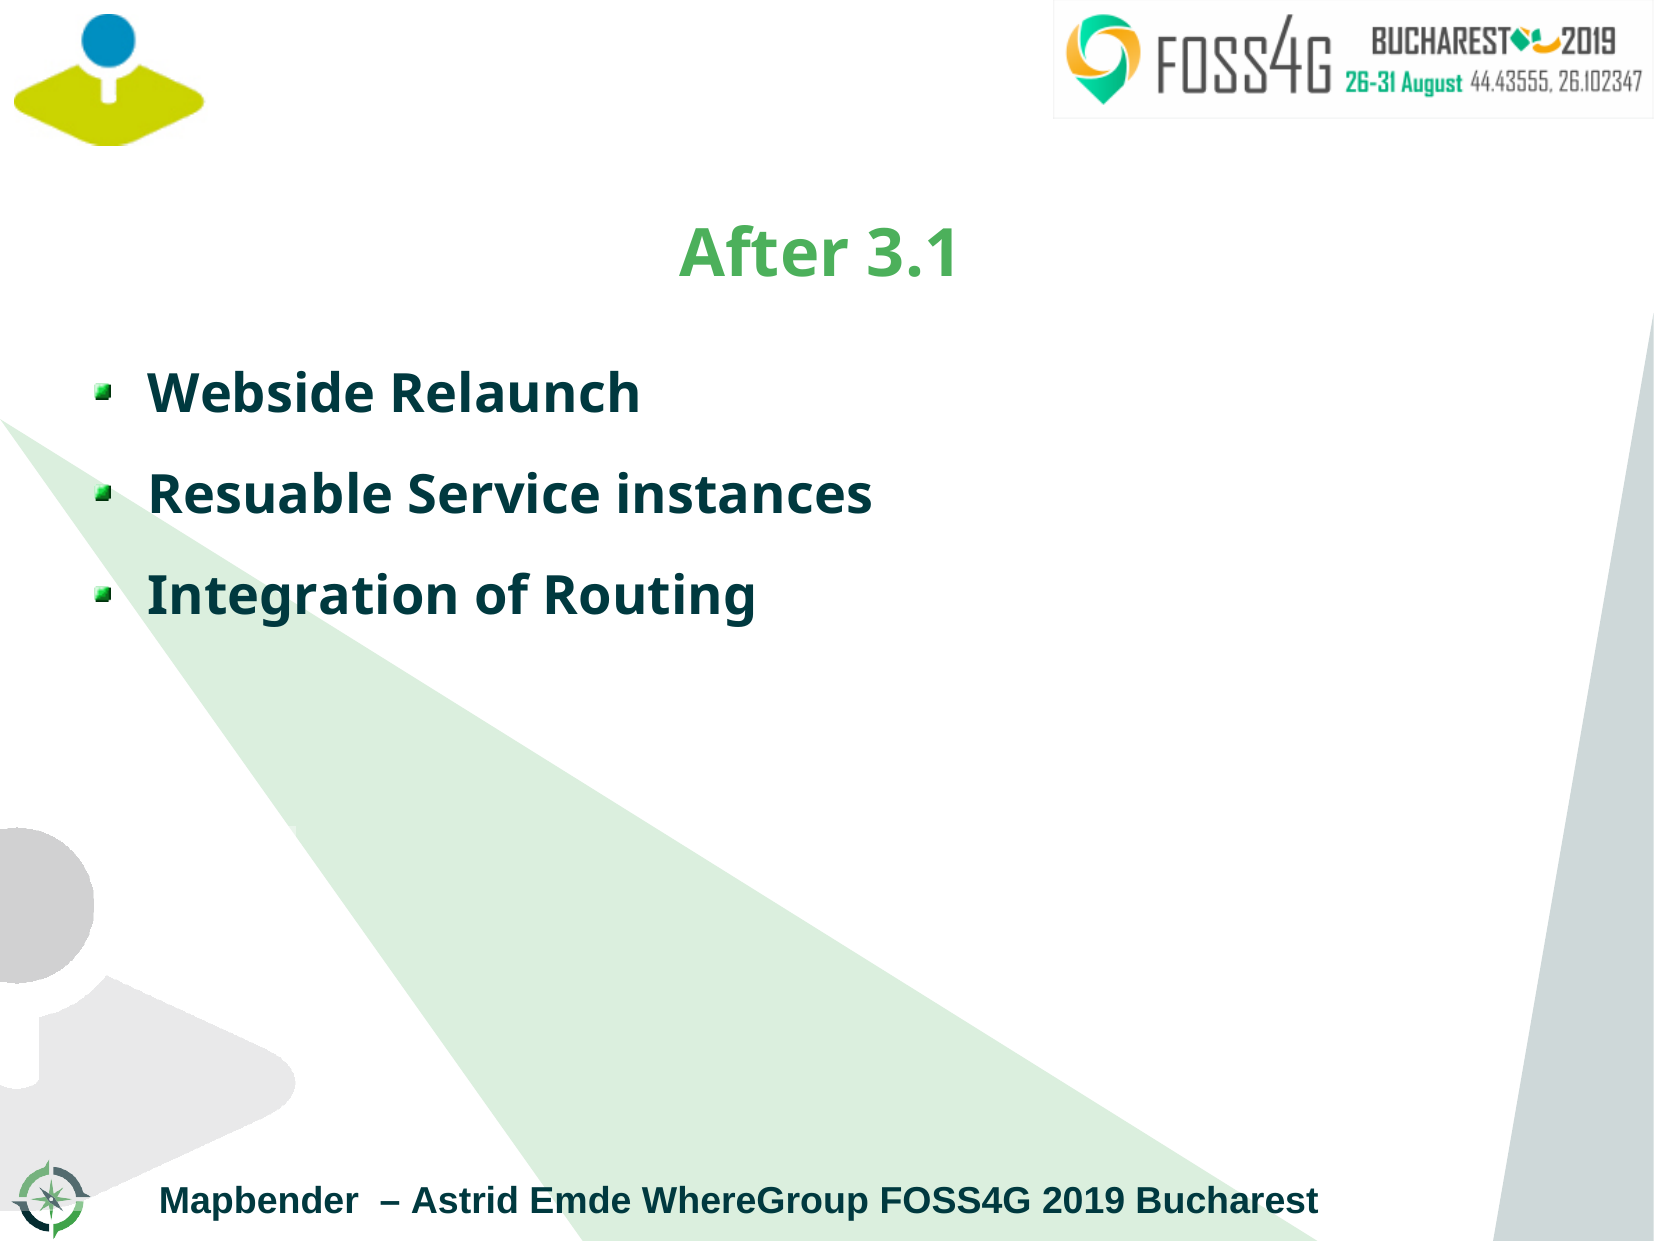

# After 3.1
Webside Relaunch
Resuable Service instances
Integration of Routing